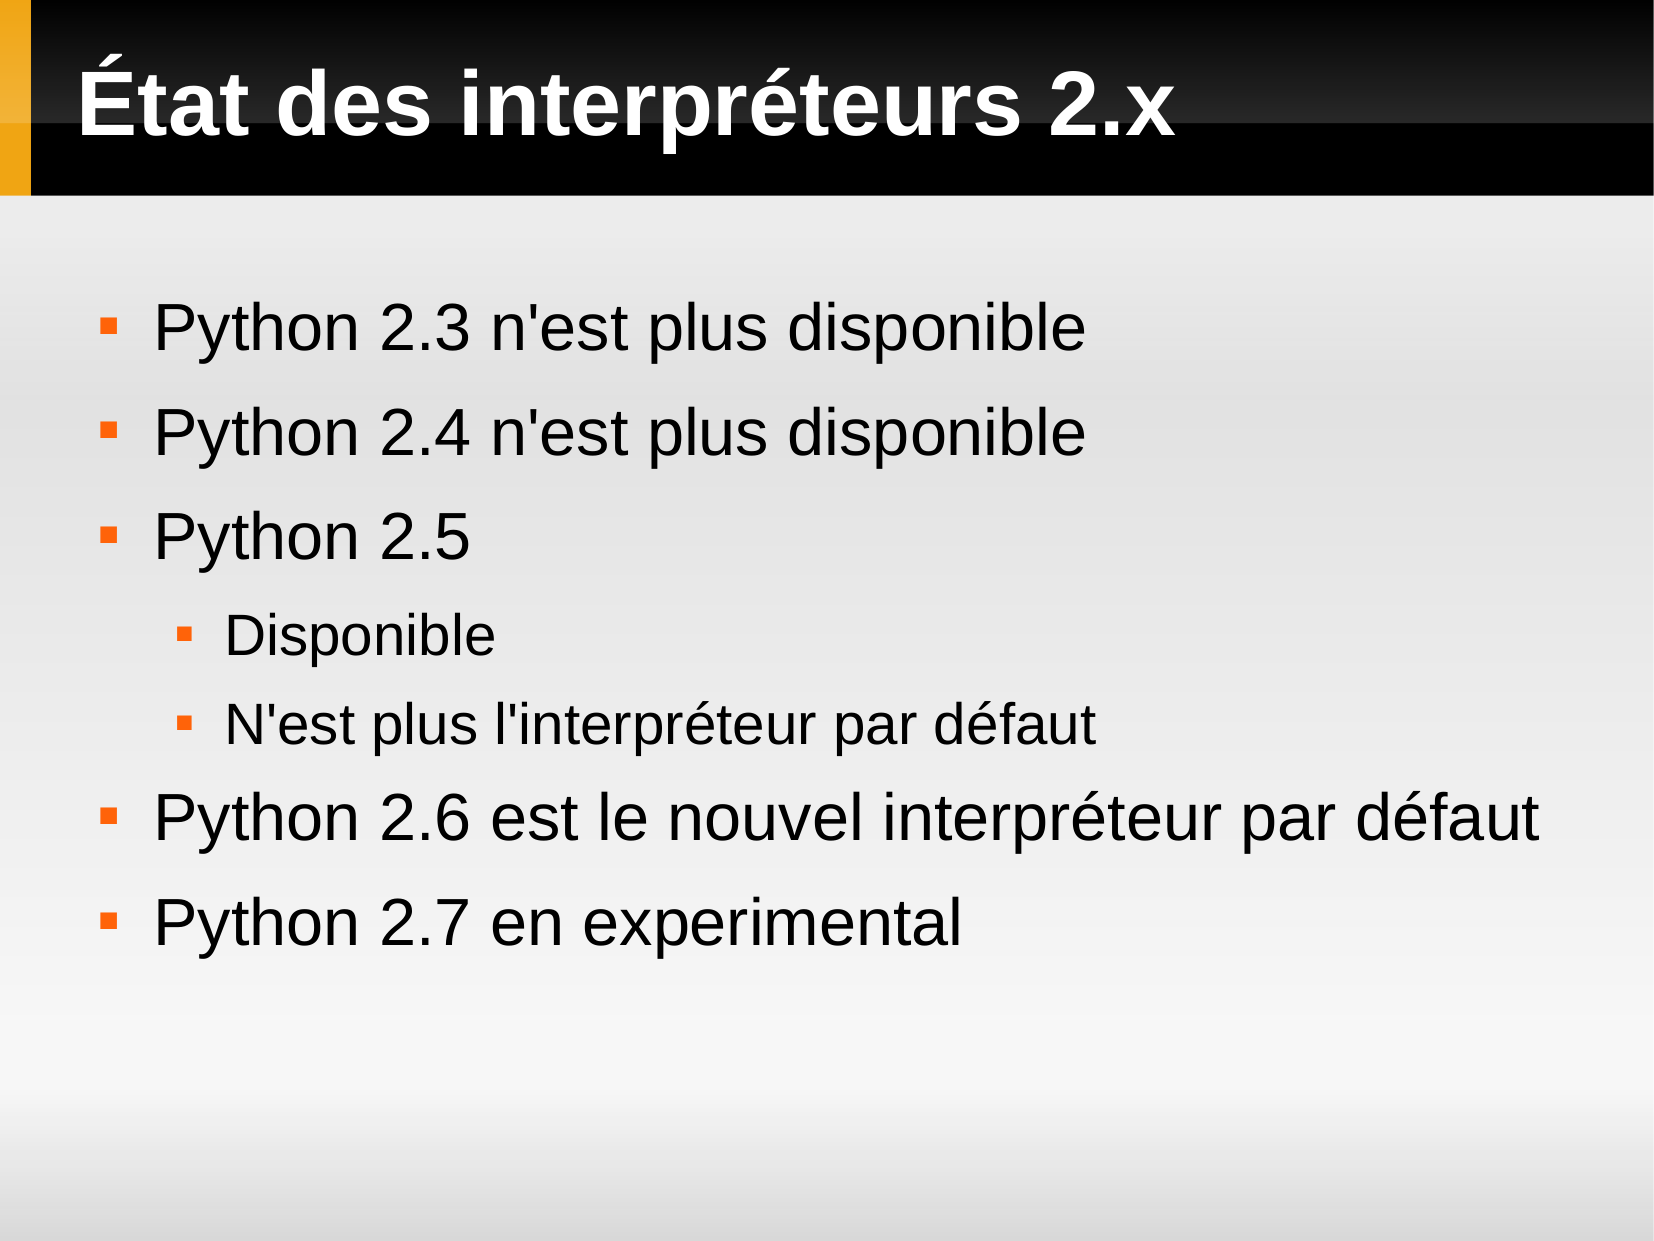

# État des interpréteurs 2.x
Python 2.3 n'est plus disponible
Python 2.4 n'est plus disponible
Python 2.5
Disponible
N'est plus l'interpréteur par défaut
Python 2.6 est le nouvel interpréteur par défaut
Python 2.7 en experimental